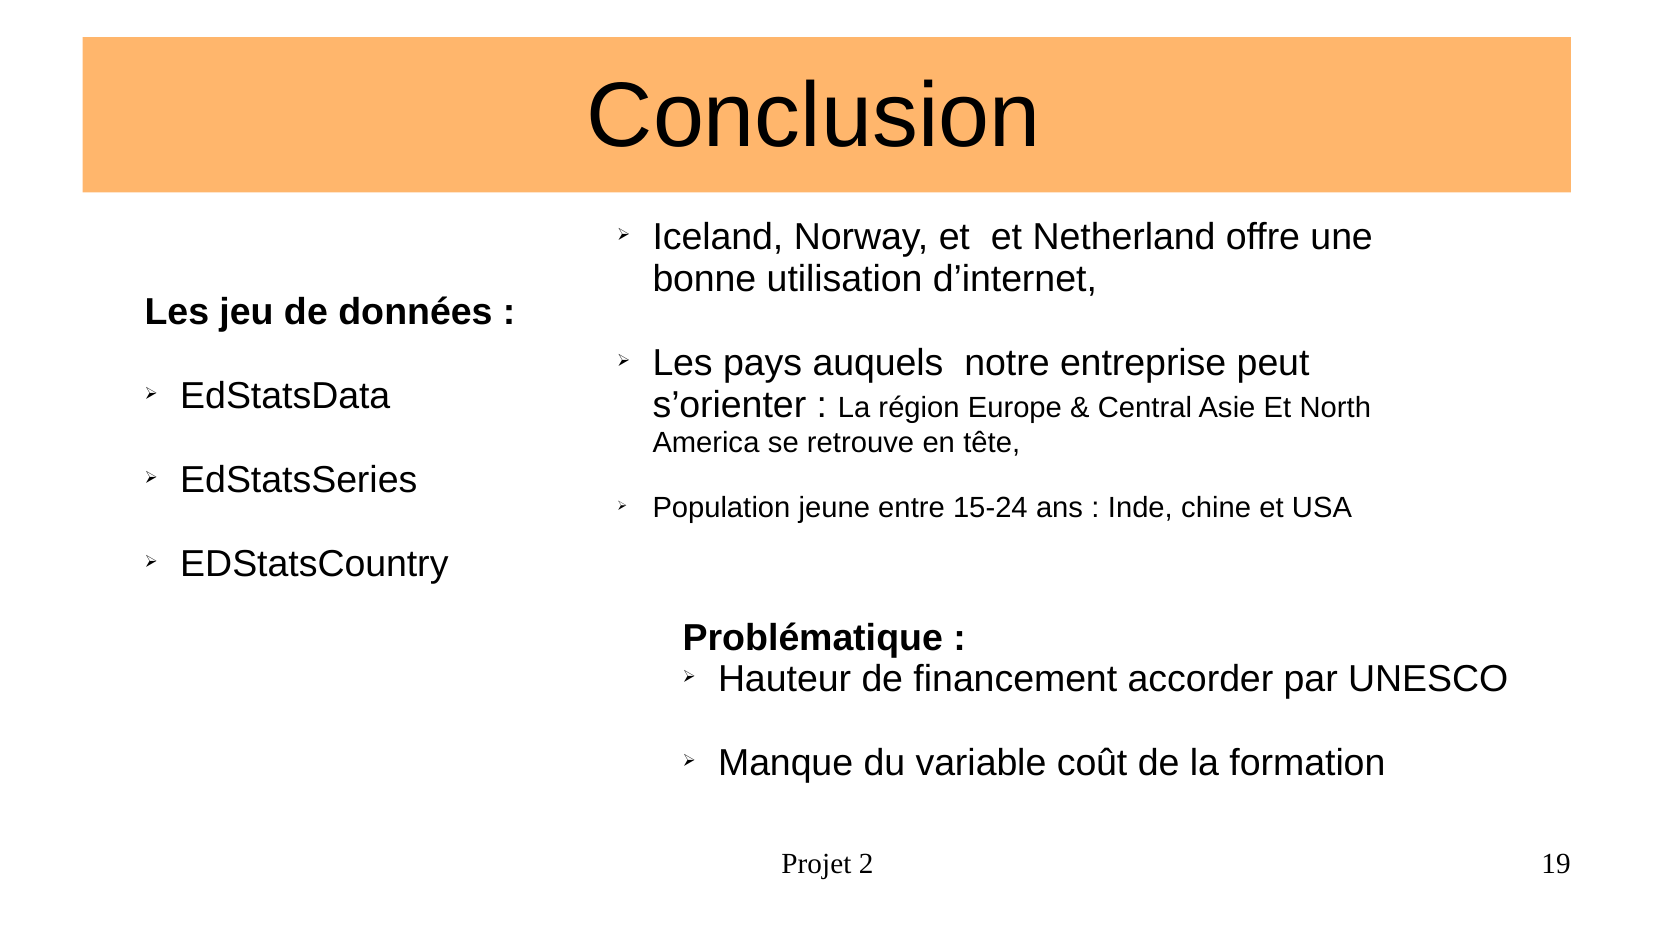

# Conclusion
Iceland, Norway, et et Netherland offre une bonne utilisation d’internet,
Les pays auquels notre entreprise peut s’orienter : La région Europe & Central Asie Et North America se retrouve en tête,
Population jeune entre 15-24 ans : Inde, chine et USA
Les jeu de données :
EdStatsData
EdStatsSeries
EDStatsCountry
Problématique :
Hauteur de financement accorder par UNESCO
Manque du variable coût de la formation
Projet 2
19